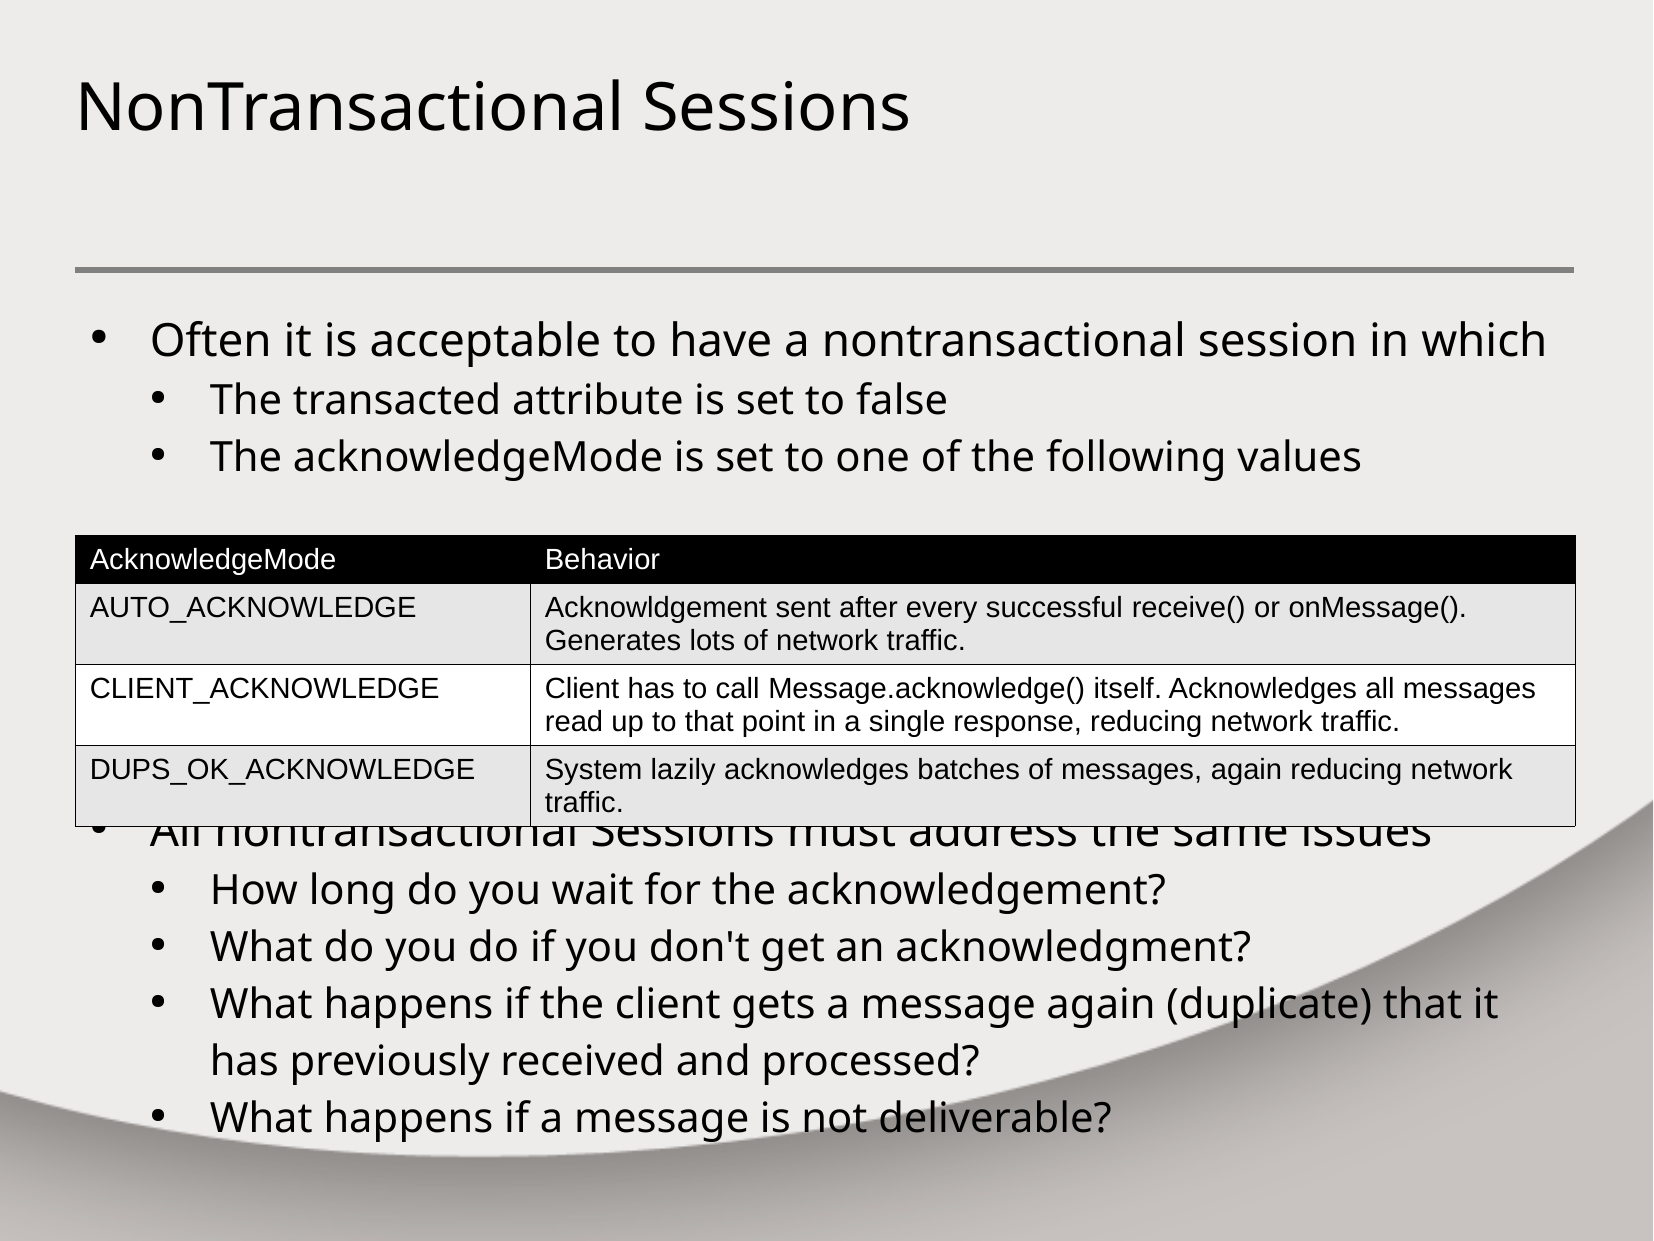

# NonTransactional Sessions
Often it is acceptable to have a nontransactional session in which
The transacted attribute is set to false
The acknowledgeMode is set to one of the following values
All nontransactional Sessions must address the same issues
How long do you wait for the acknowledgement?
What do you do if you don't get an acknowledgment?
What happens if the client gets a message again (duplicate) that it has previously received and processed?
What happens if a message is not deliverable?
| AcknowledgeMode | Behavior |
| --- | --- |
| AUTO\_ACKNOWLEDGE | Acknowldgement sent after every successful receive() or onMessage(). Generates lots of network traffic. |
| CLIENT\_ACKNOWLEDGE | Client has to call Message.acknowledge() itself. Acknowledges all messages read up to that point in a single response, reducing network traffic. |
| DUPS\_OK\_ACKNOWLEDGE | System lazily acknowledges batches of messages, again reducing network traffic. |